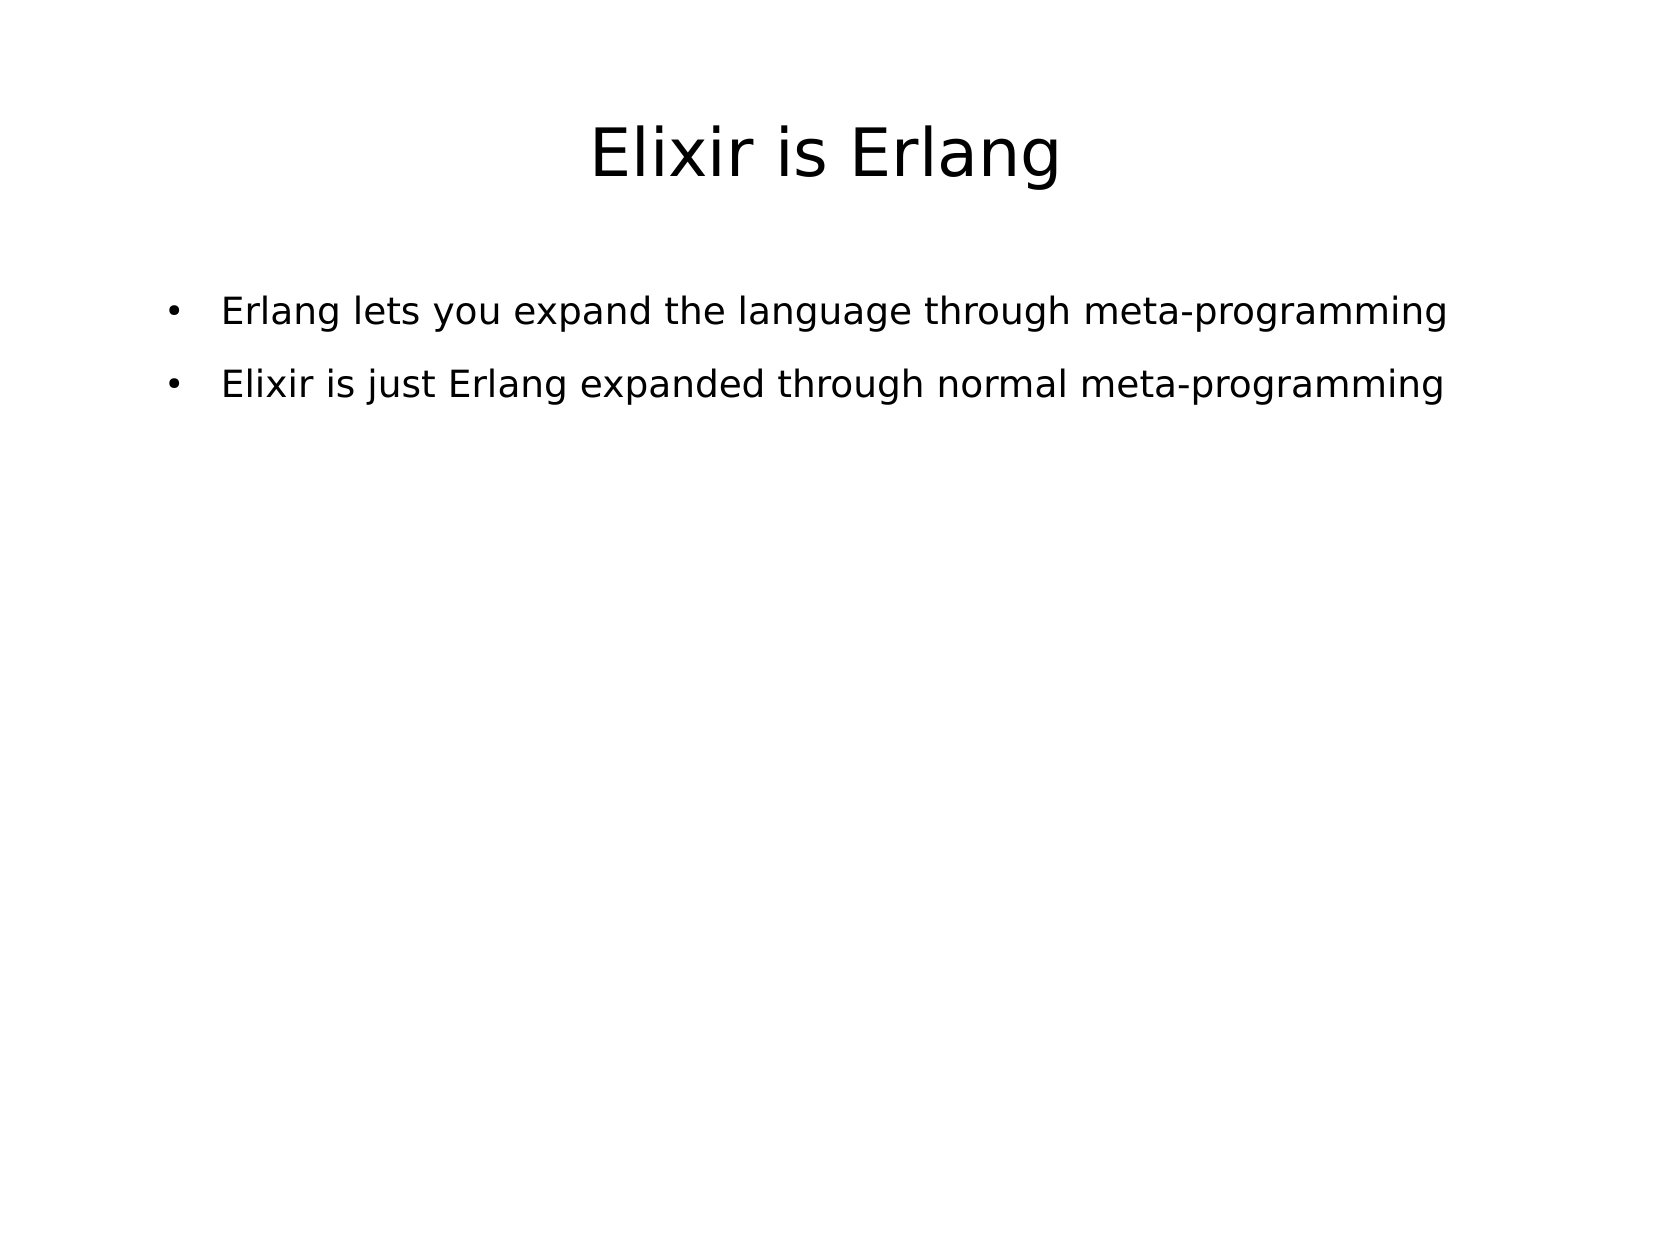

# Elixir is Erlang
Erlang lets you expand the language through meta-programming
Elixir is just Erlang expanded through normal meta-programming